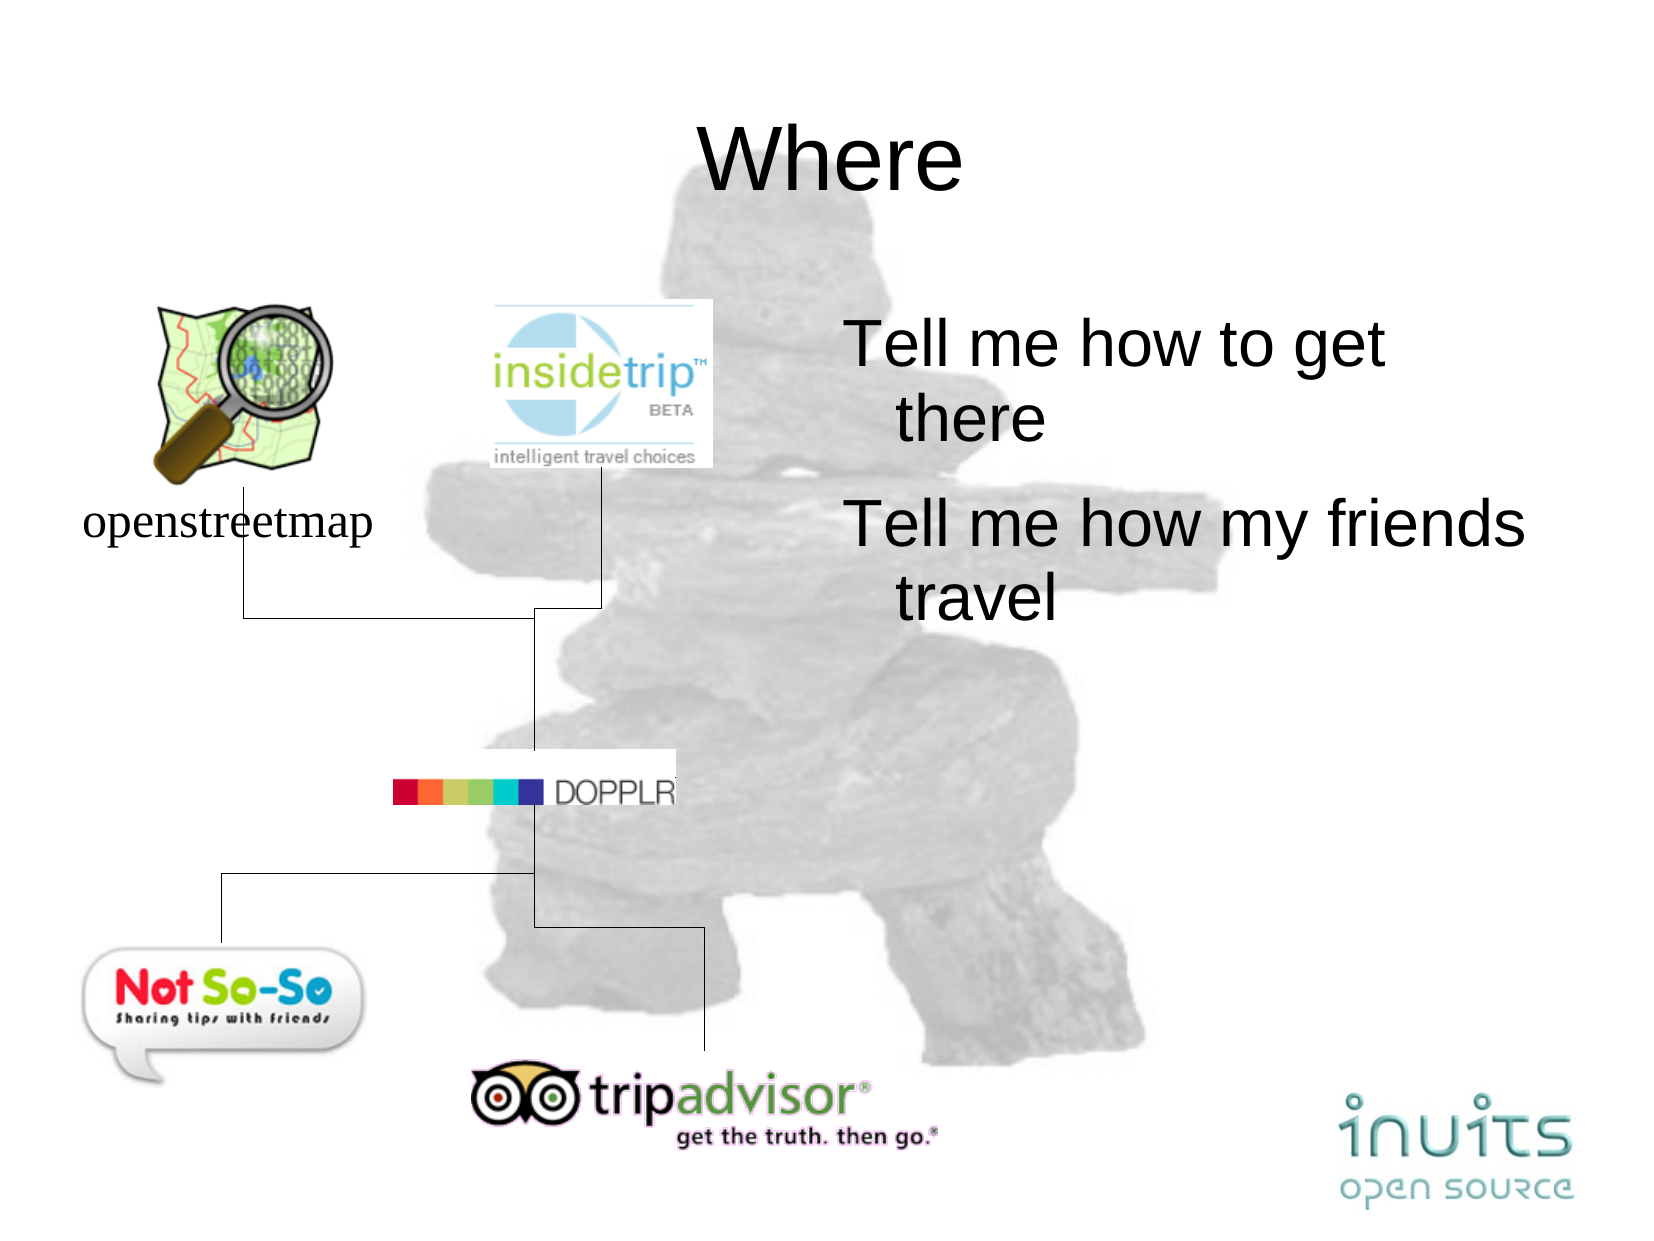

# Where
Tell me how to get there
Tell me how my friends travel
openstreetmap